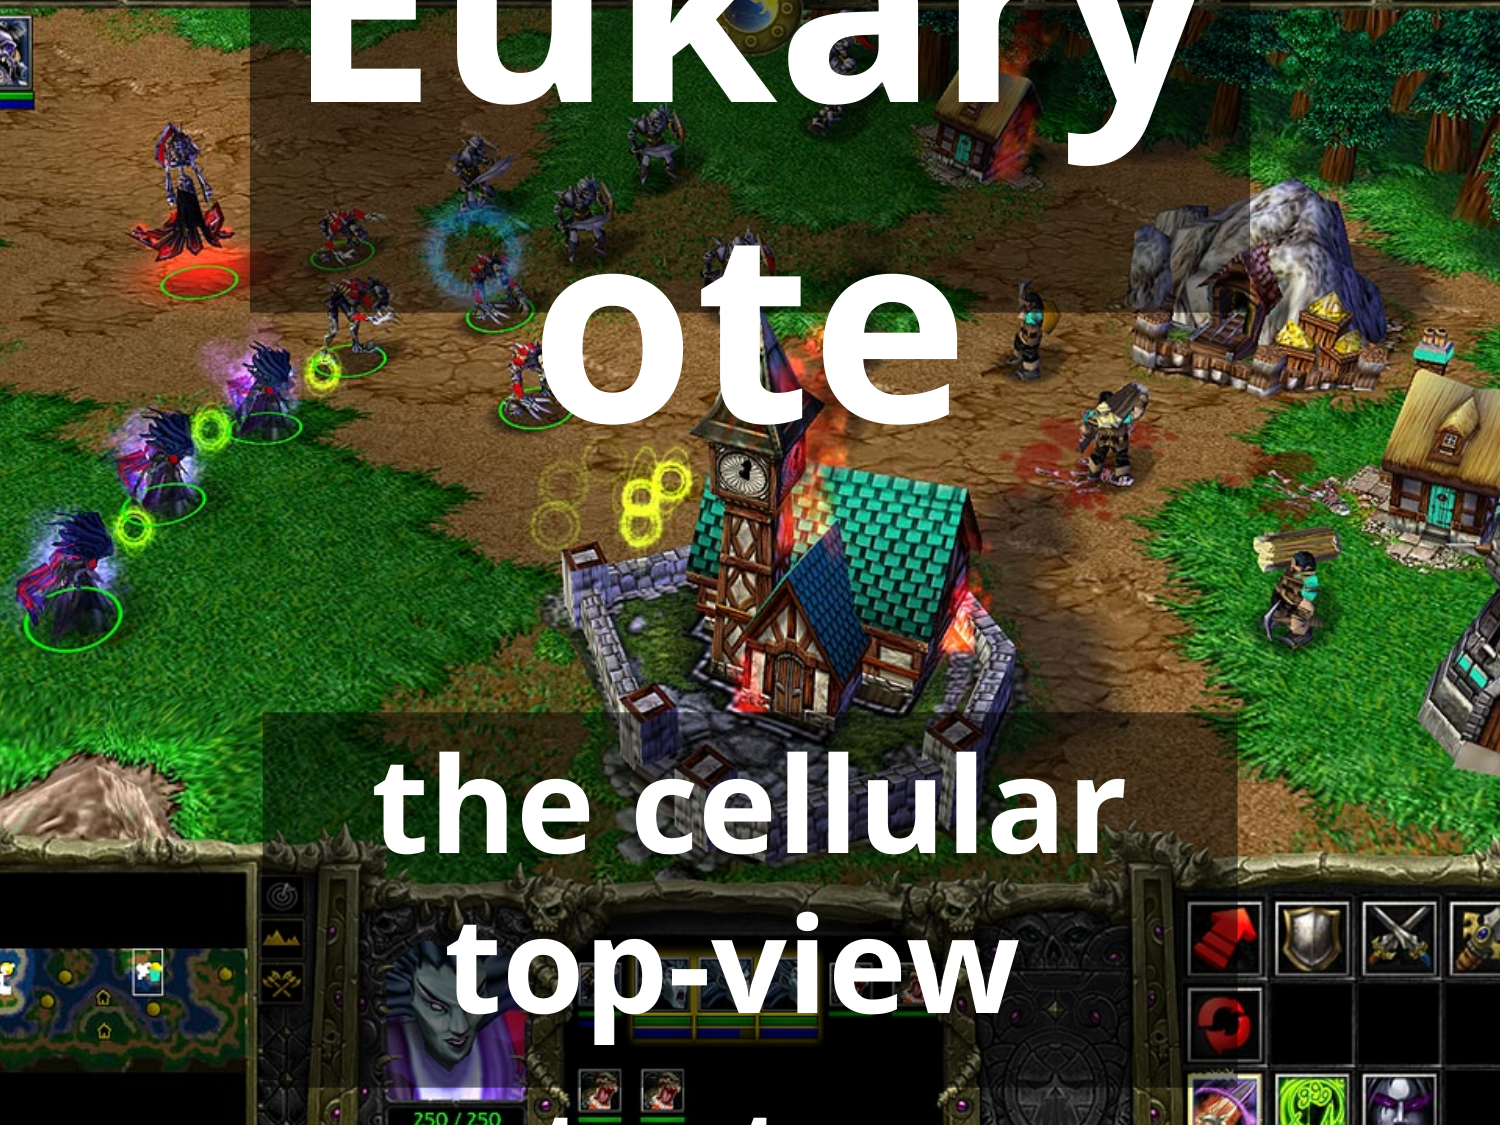

# Eukaryote
the cellular top-view
strategy game